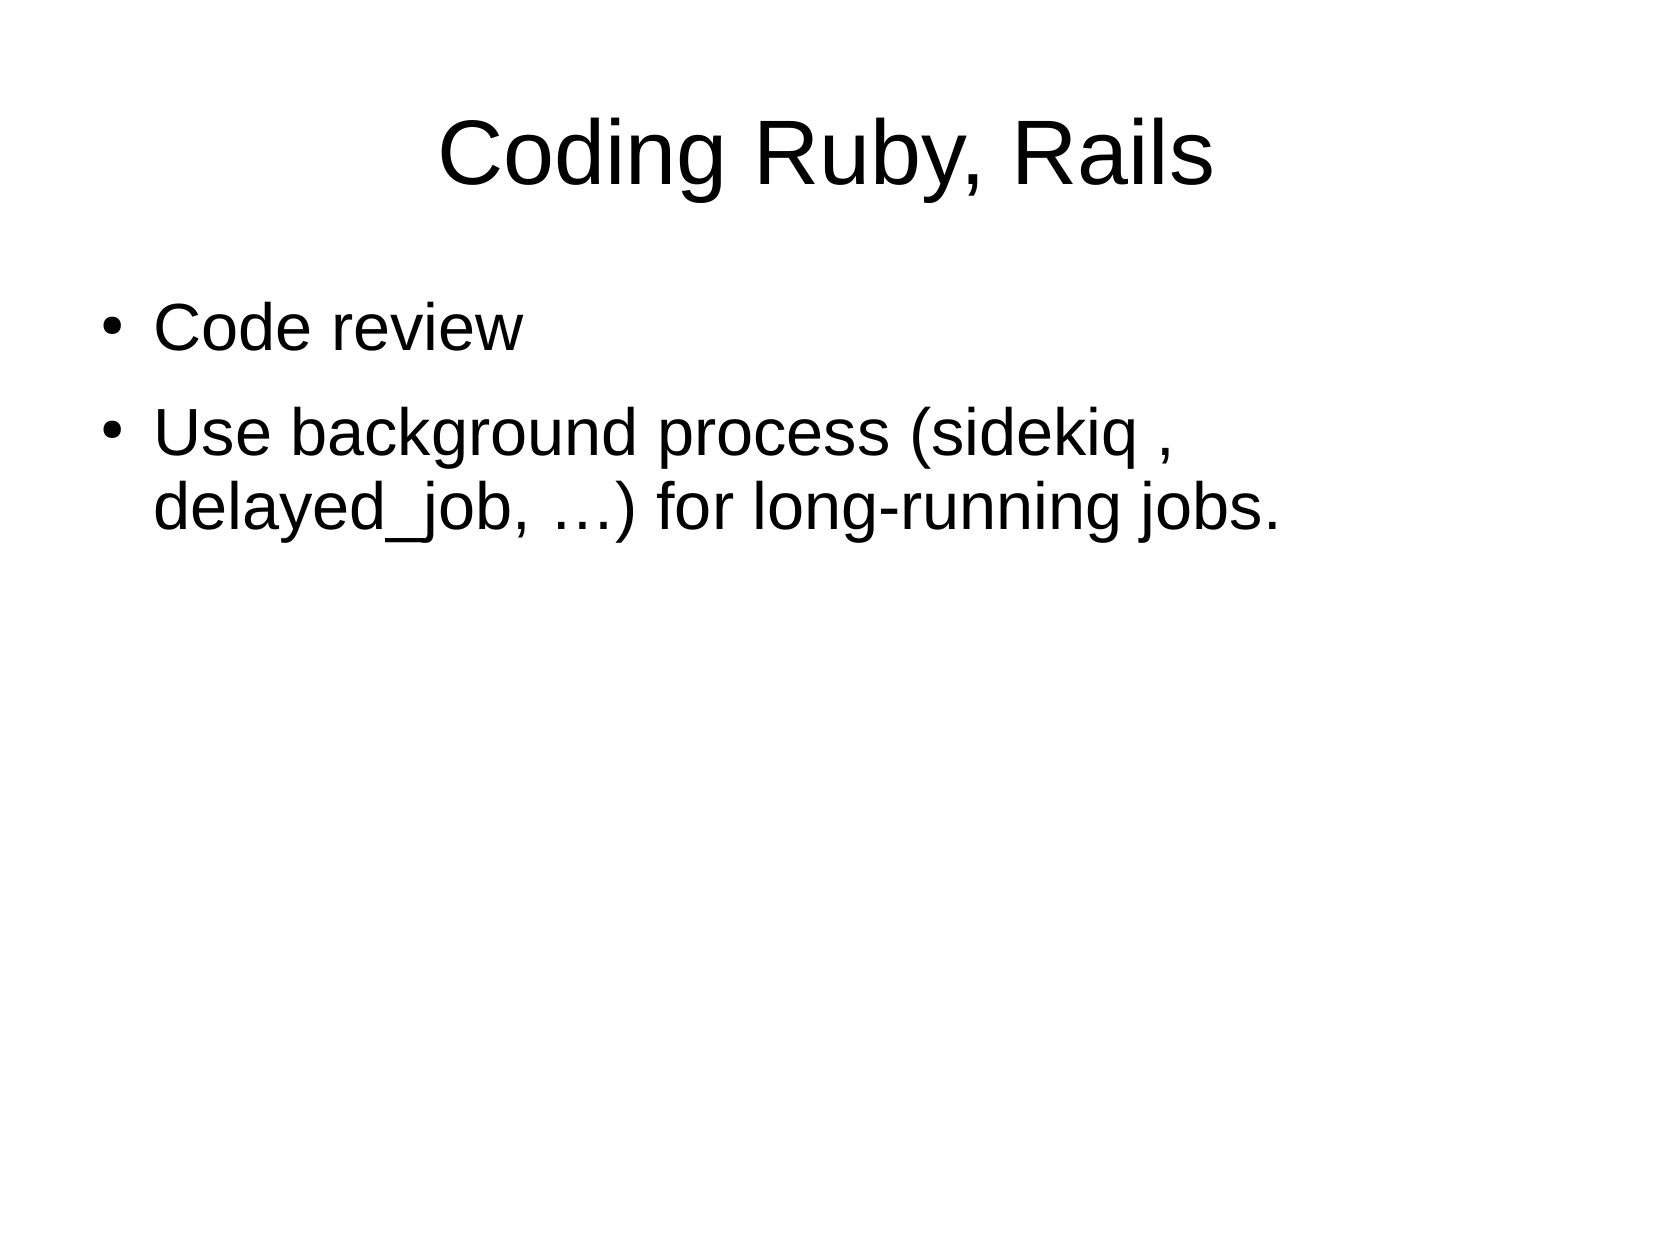

# Coding Ruby, Rails
Code review
Use background process (sidekiq , delayed_job, …) for long-running jobs.